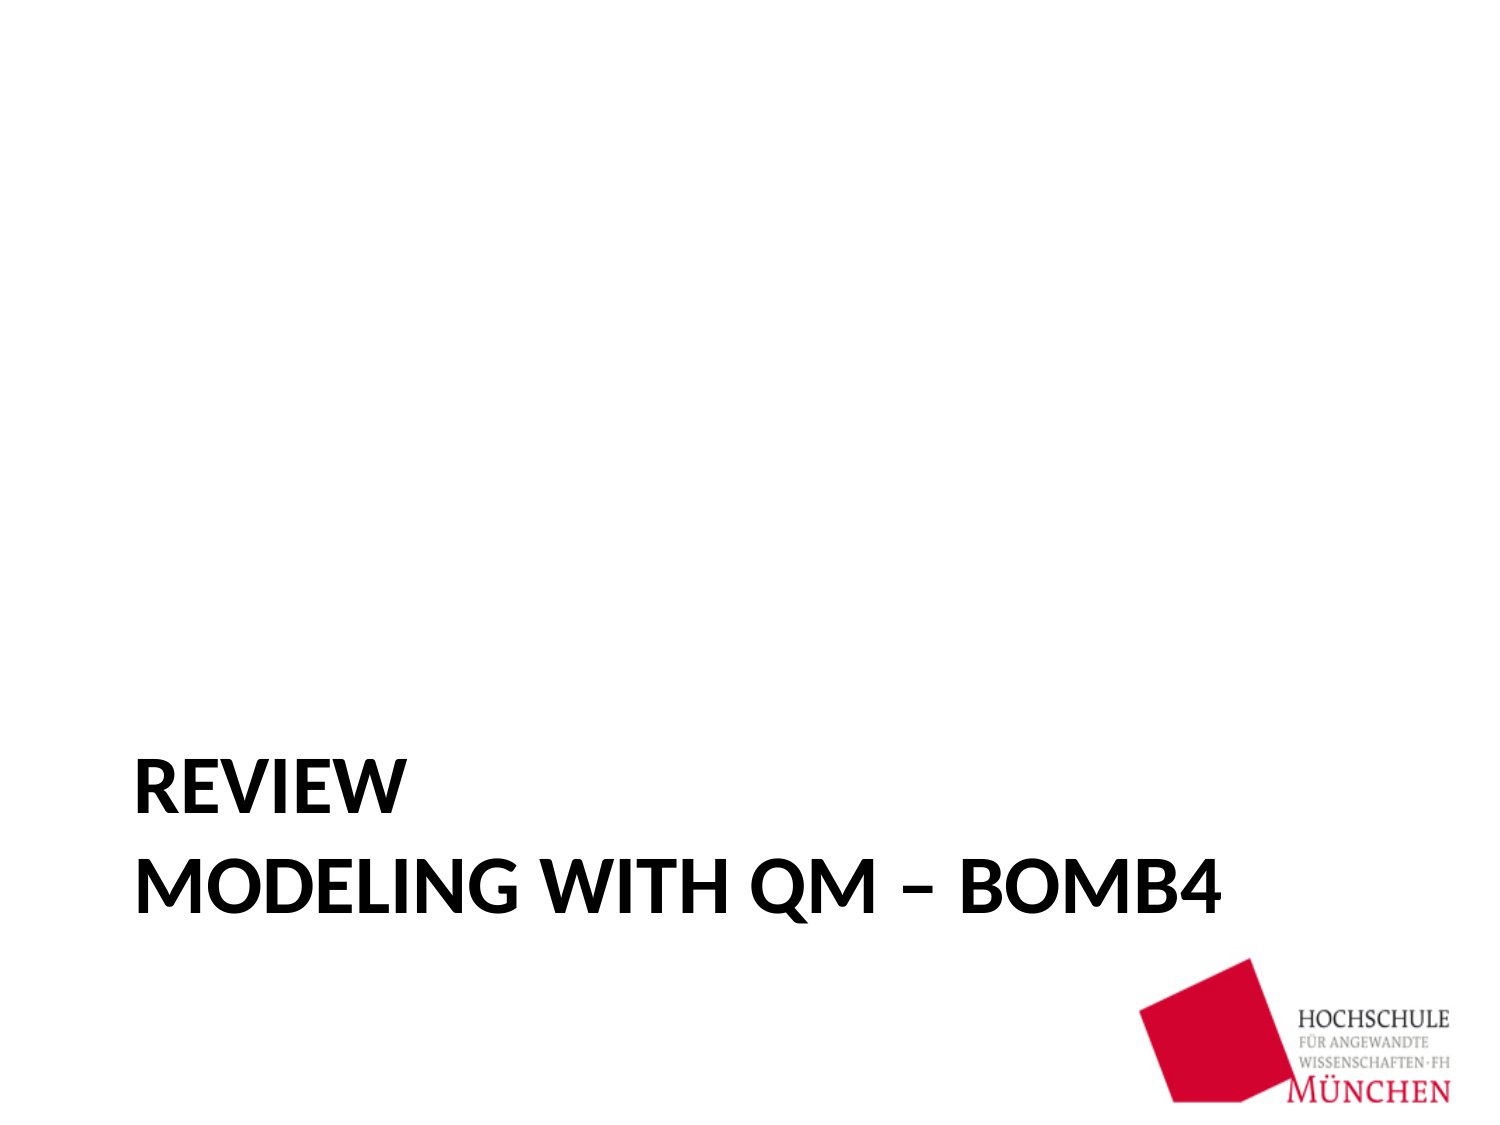

# Review ModelinG with QM – Bomb4